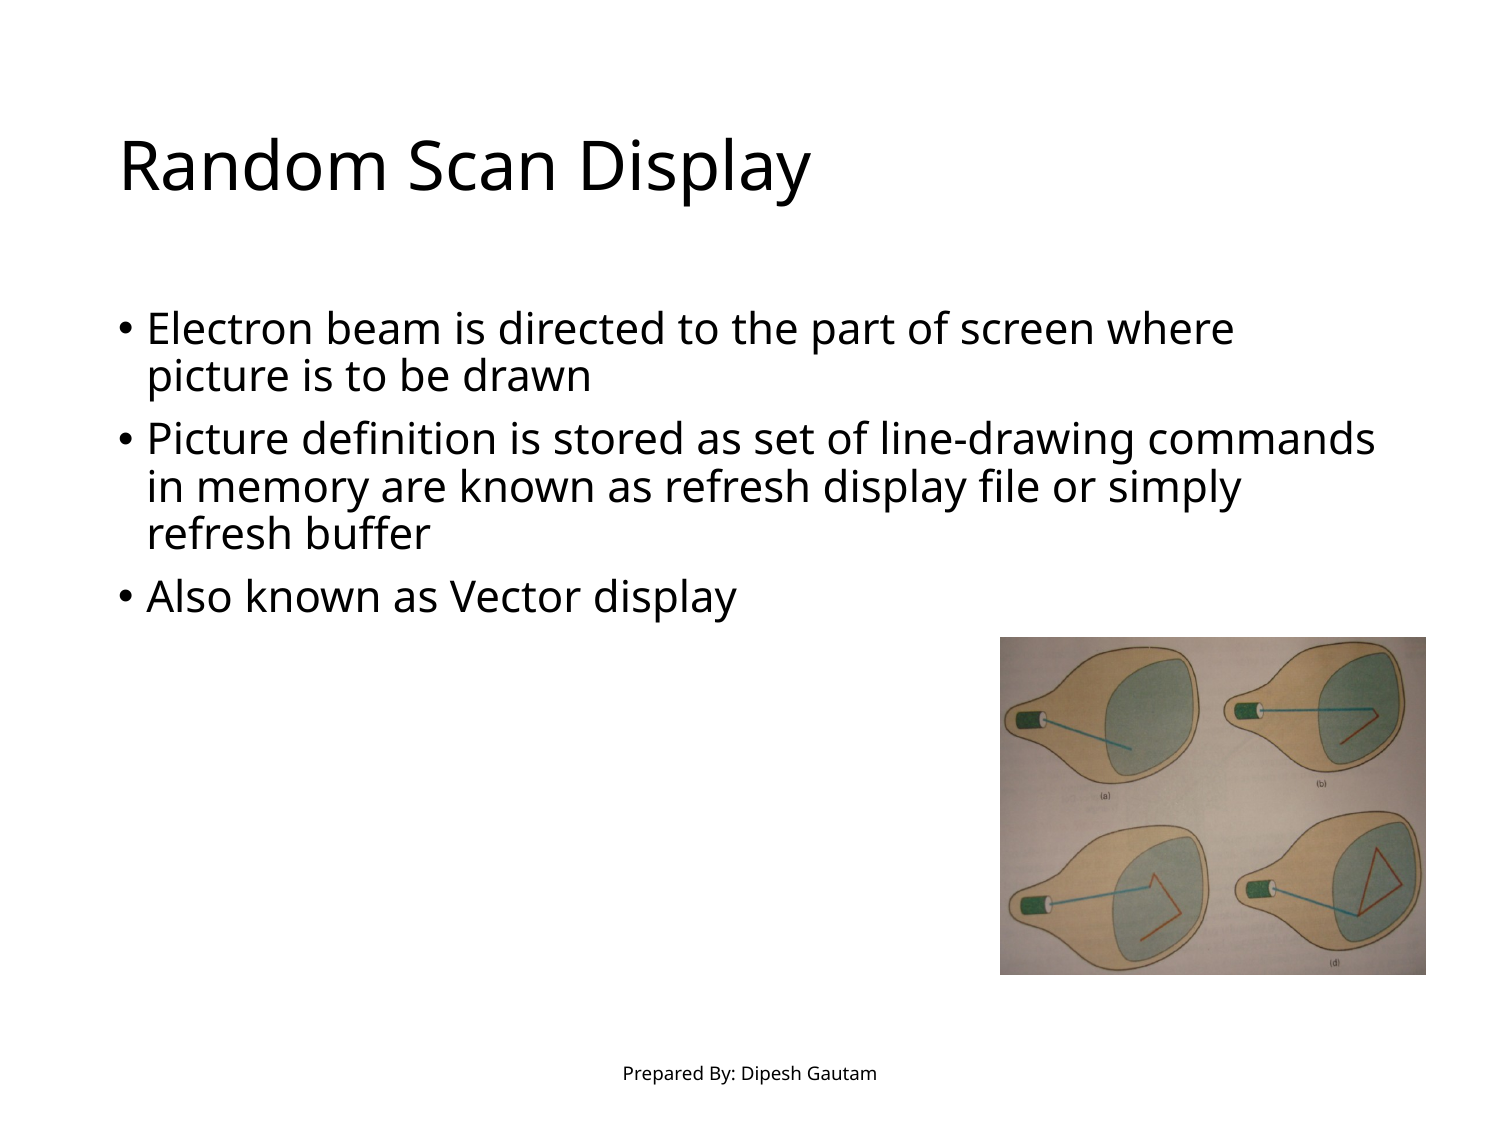

# Random Scan Display
Electron beam is directed to the part of screen where picture is to be drawn
Picture definition is stored as set of line-drawing commands in memory are known as refresh display file or simply refresh buffer
Also known as Vector display
Prepared By: Dipesh Gautam